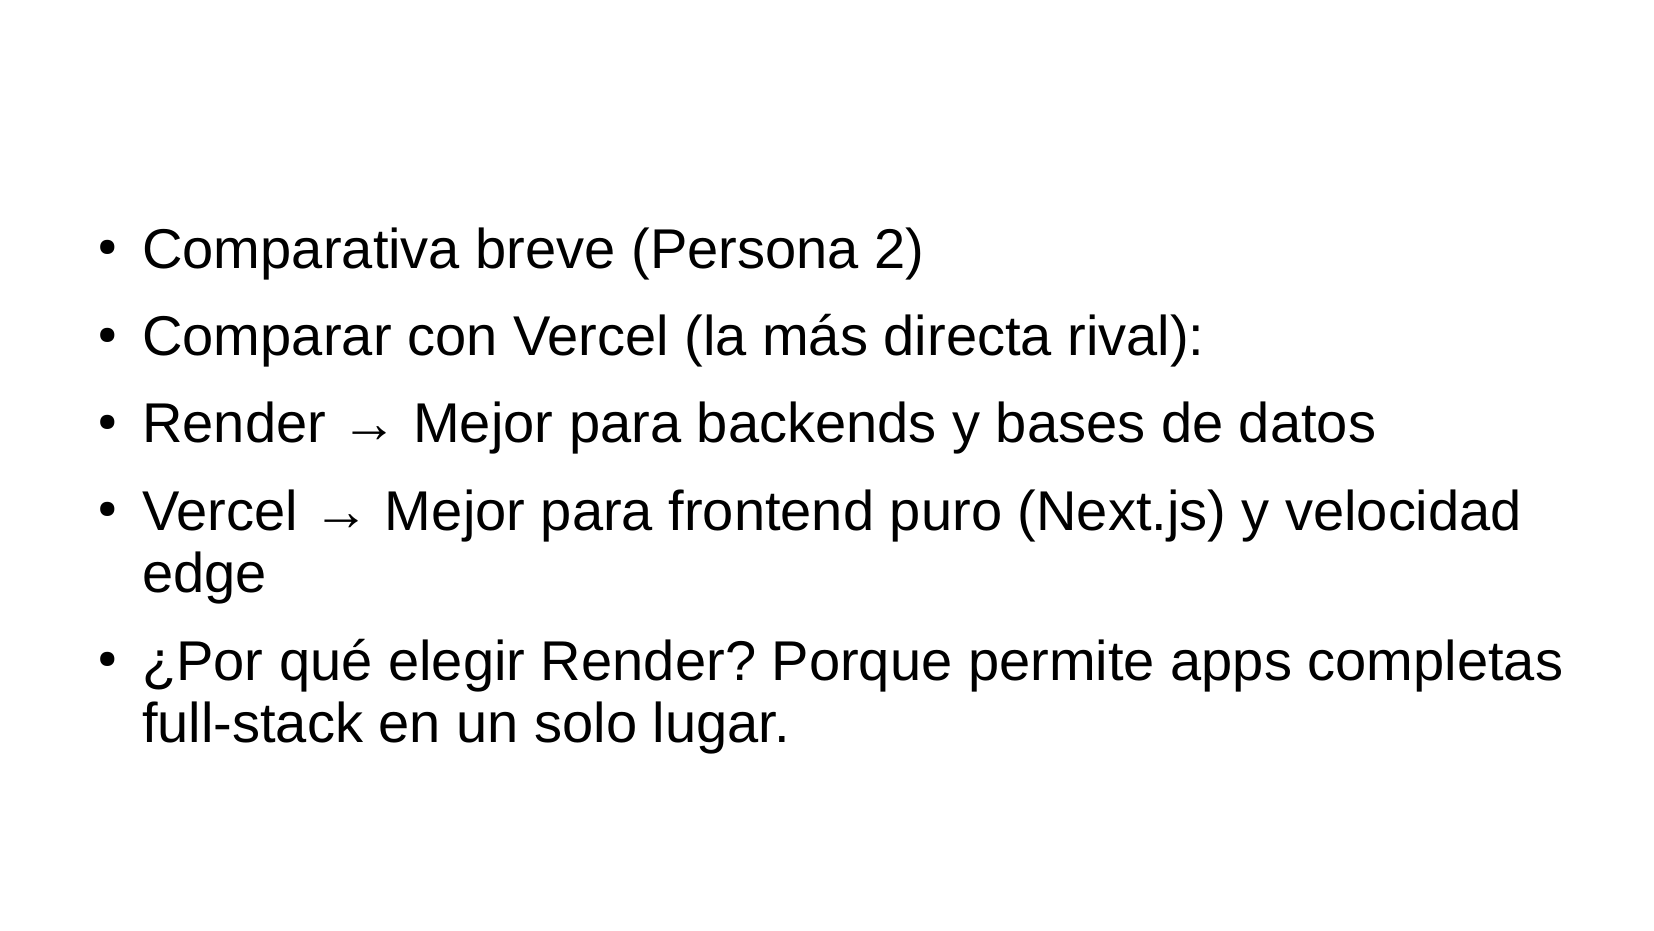

#
Comparativa breve (Persona 2)
Comparar con Vercel (la más directa rival):
Render → Mejor para backends y bases de datos
Vercel → Mejor para frontend puro (Next.js) y velocidad edge
¿Por qué elegir Render? Porque permite apps completas full-stack en un solo lugar.